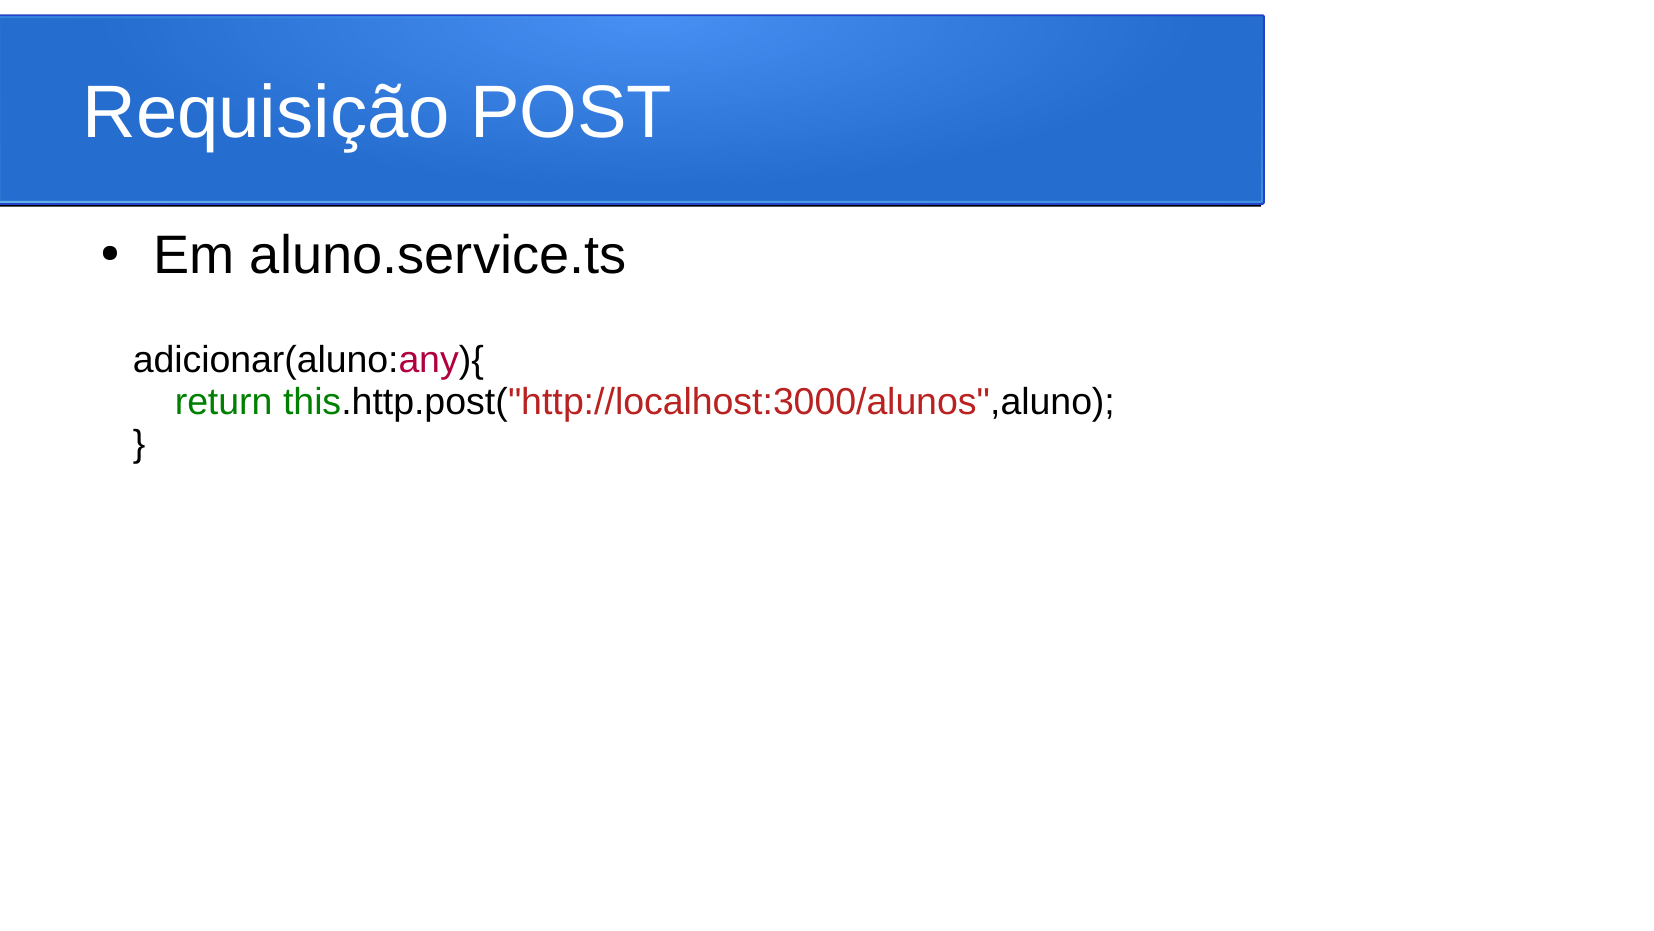

# Requisição POST
Em aluno.service.ts
adicionar(aluno:any){
 return this.http.post("http://localhost:3000/alunos",aluno);
}